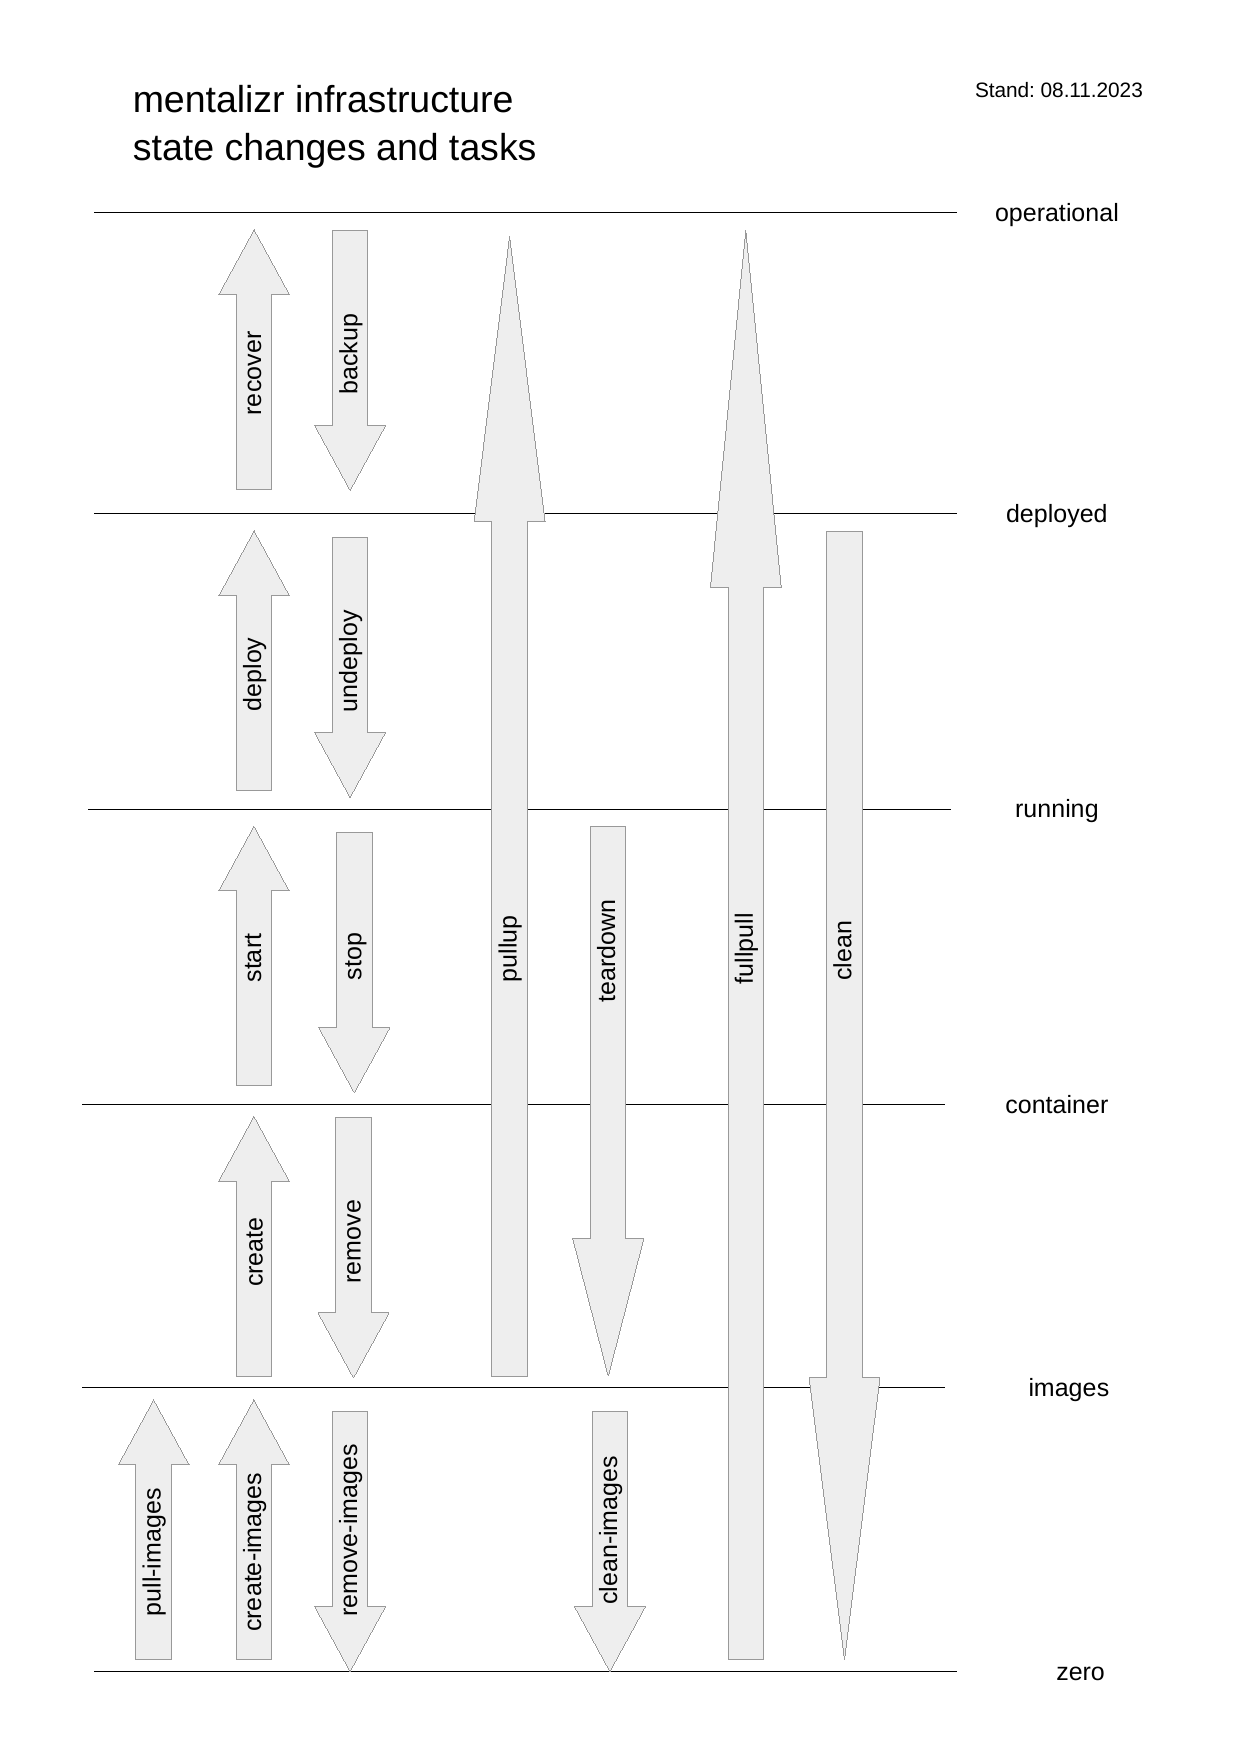

mentalizr infrastructure
state changes and tasks
Stand: 08.11.2023
operational
backup
recover
deployed
undeploy
deploy
running
pullup
fullpull
teardown
clean
stop
start
container
remove
create
images
remove-images
clean-images
create-images
pull-images
zero